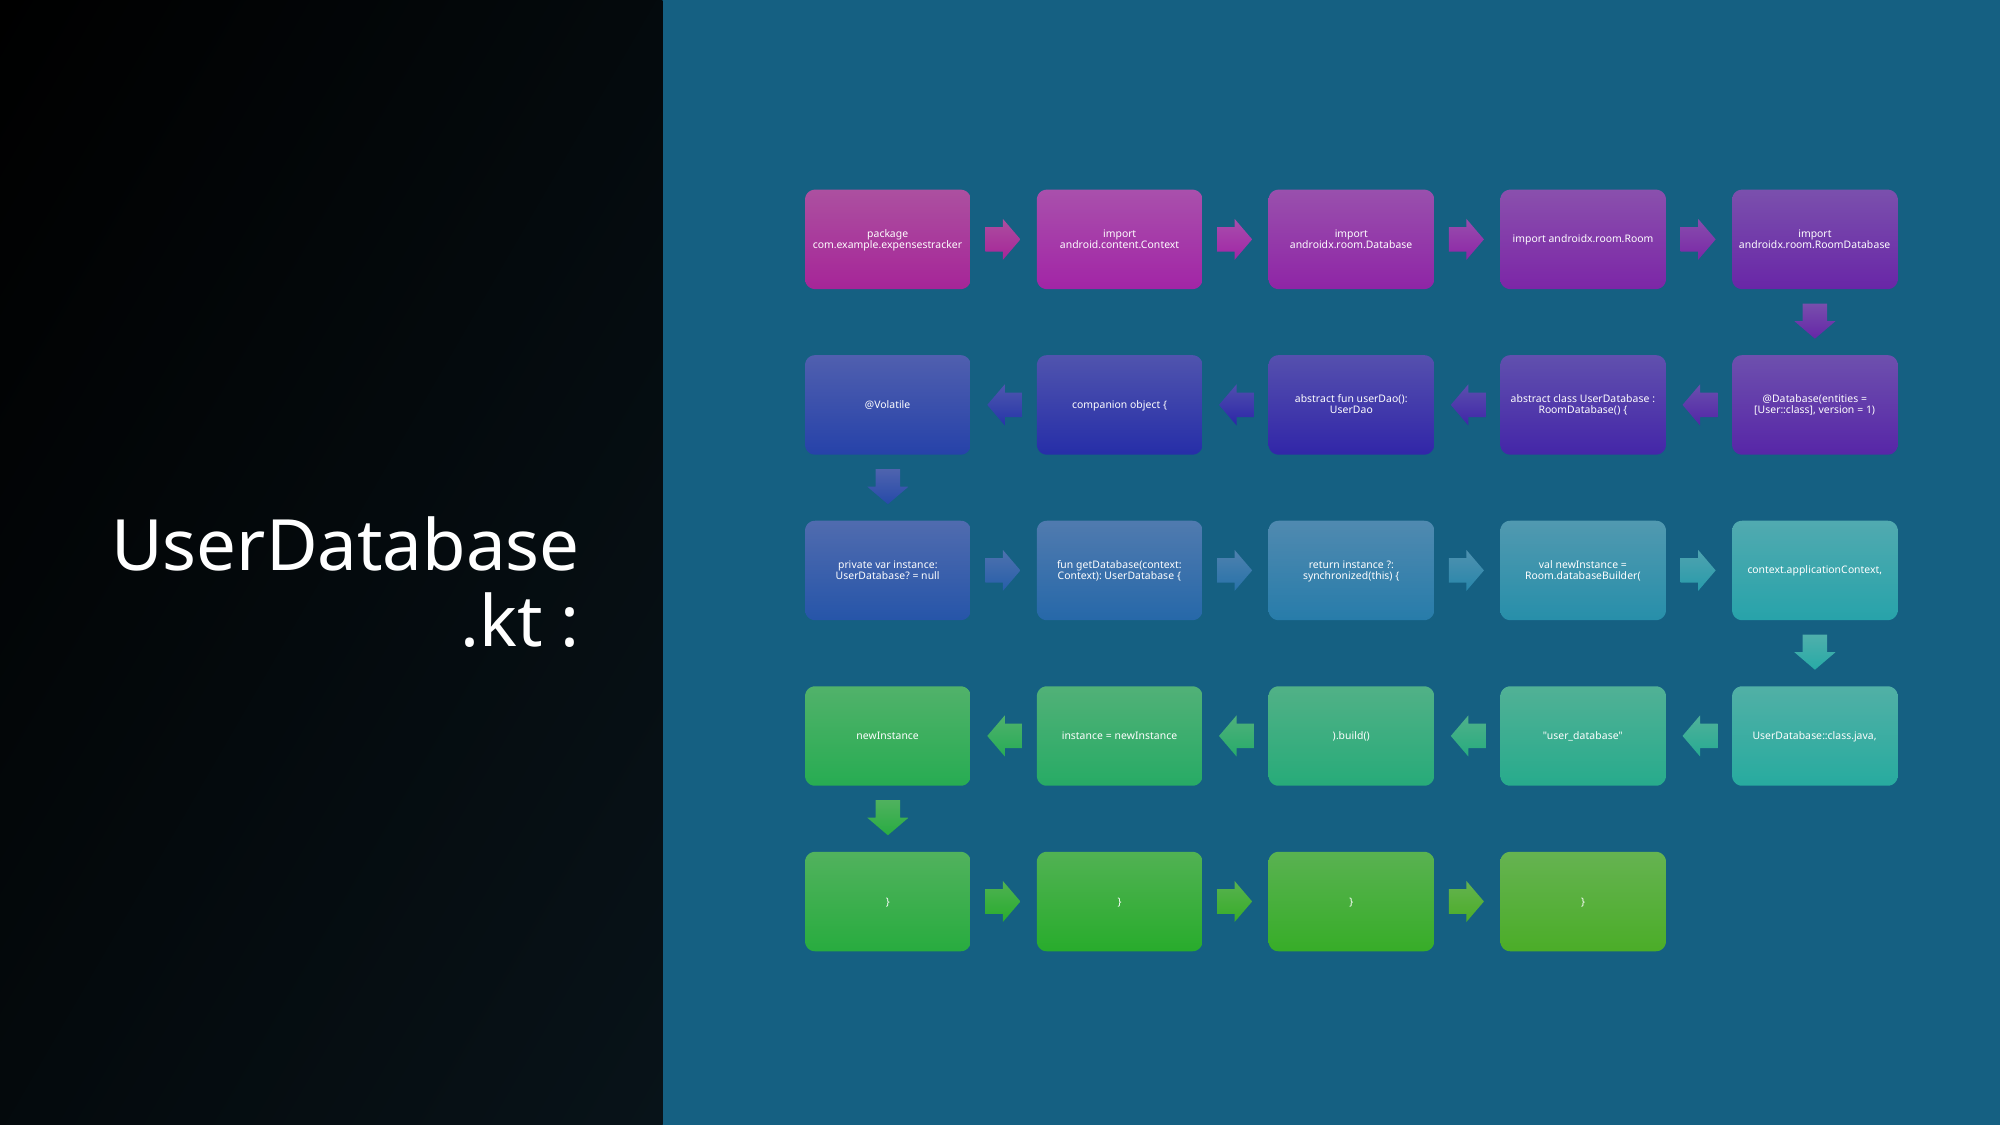

package com.example.expensestracker
import android.content.Context
import androidx.room.Database
import androidx.room.Room
import androidx.room.RoomDatabase
@Volatile
companion object {
abstract fun userDao(): UserDao
abstract class UserDatabase : RoomDatabase() {
@Database(entities = [User::class], version = 1)
private var instance: UserDatabase? = null
fun getDatabase(context: Context): UserDatabase {
return instance ?: synchronized(this) {
val newInstance = Room.databaseBuilder(
context.applicationContext,
newInstance
instance = newInstance
).build()
"user_database"
UserDatabase::class.java,
}
}
}
}
# UserDatabase.kt :